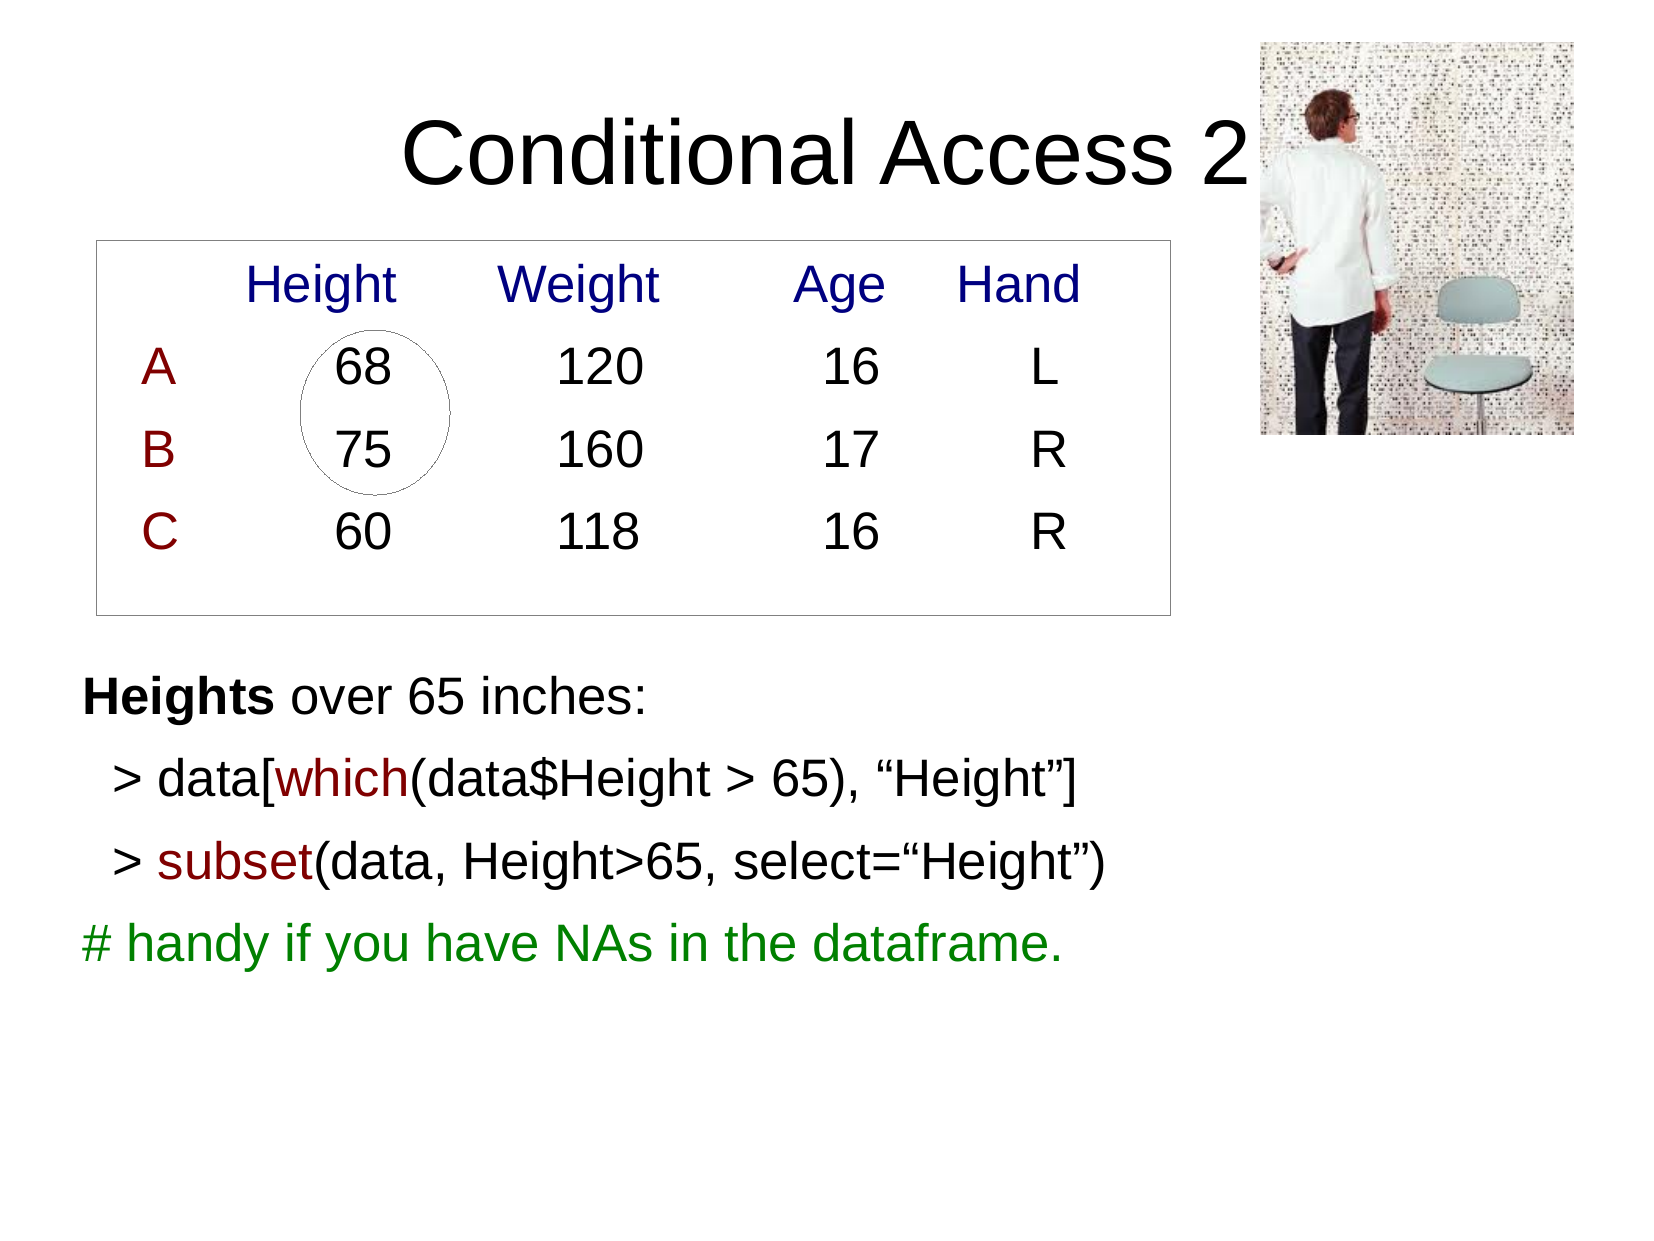

# Conditional Access 2
 Height			 		Weight			 	Age		 Hand
 		A			 		 	 68 			 			 	120	 	 16					 			 L
 	B		 		 		 75		 	 	160	 	 17				 	 R
 C		 		 		 60		 	 	118	 	 16			 	 R
Heights over 65 inches:
 > data[which(data$Height > 65), “Height”]
 > subset(data, Height>65, select=“Height”)
# handy if you have NAs in the dataframe.